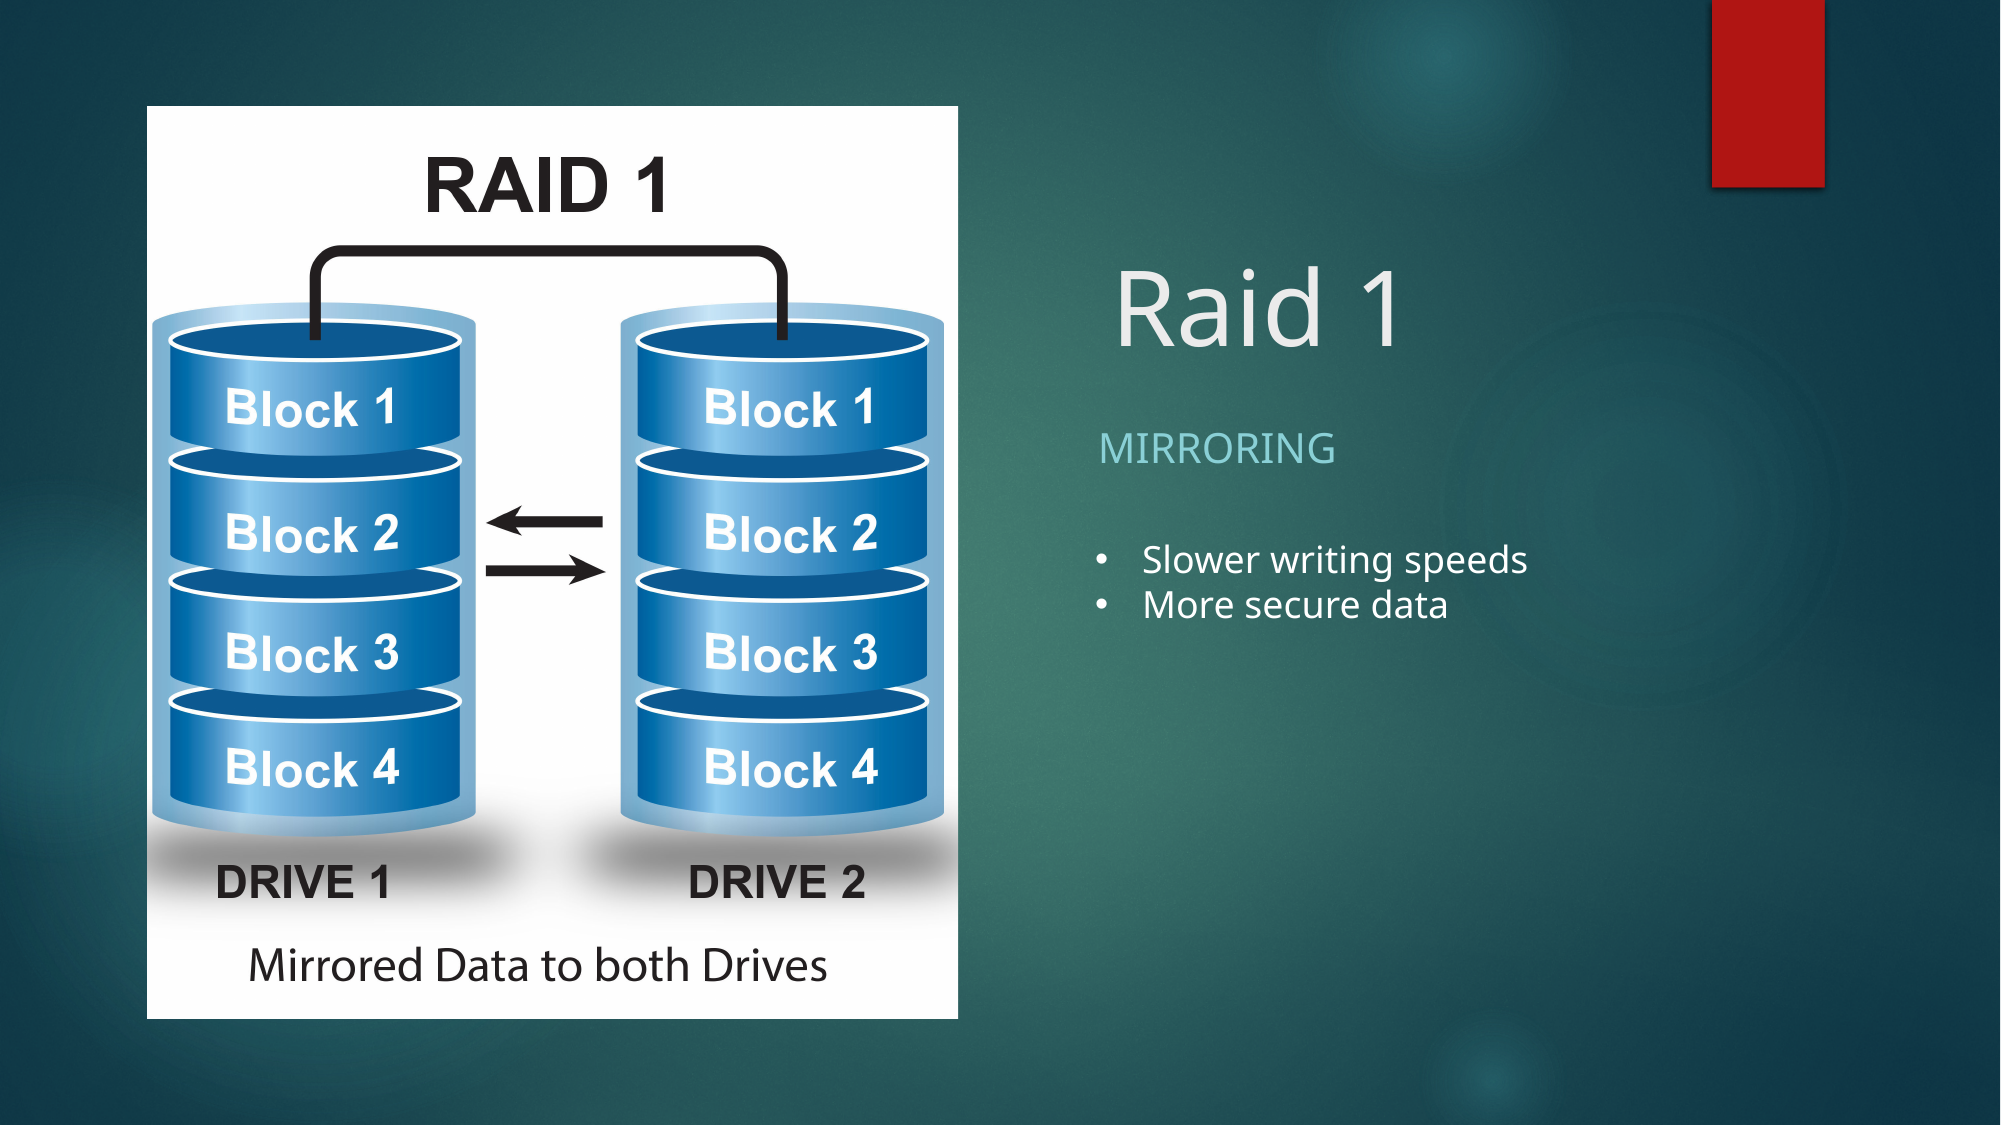

# Raid 1
Mirroring
Slower writing speeds
More secure data